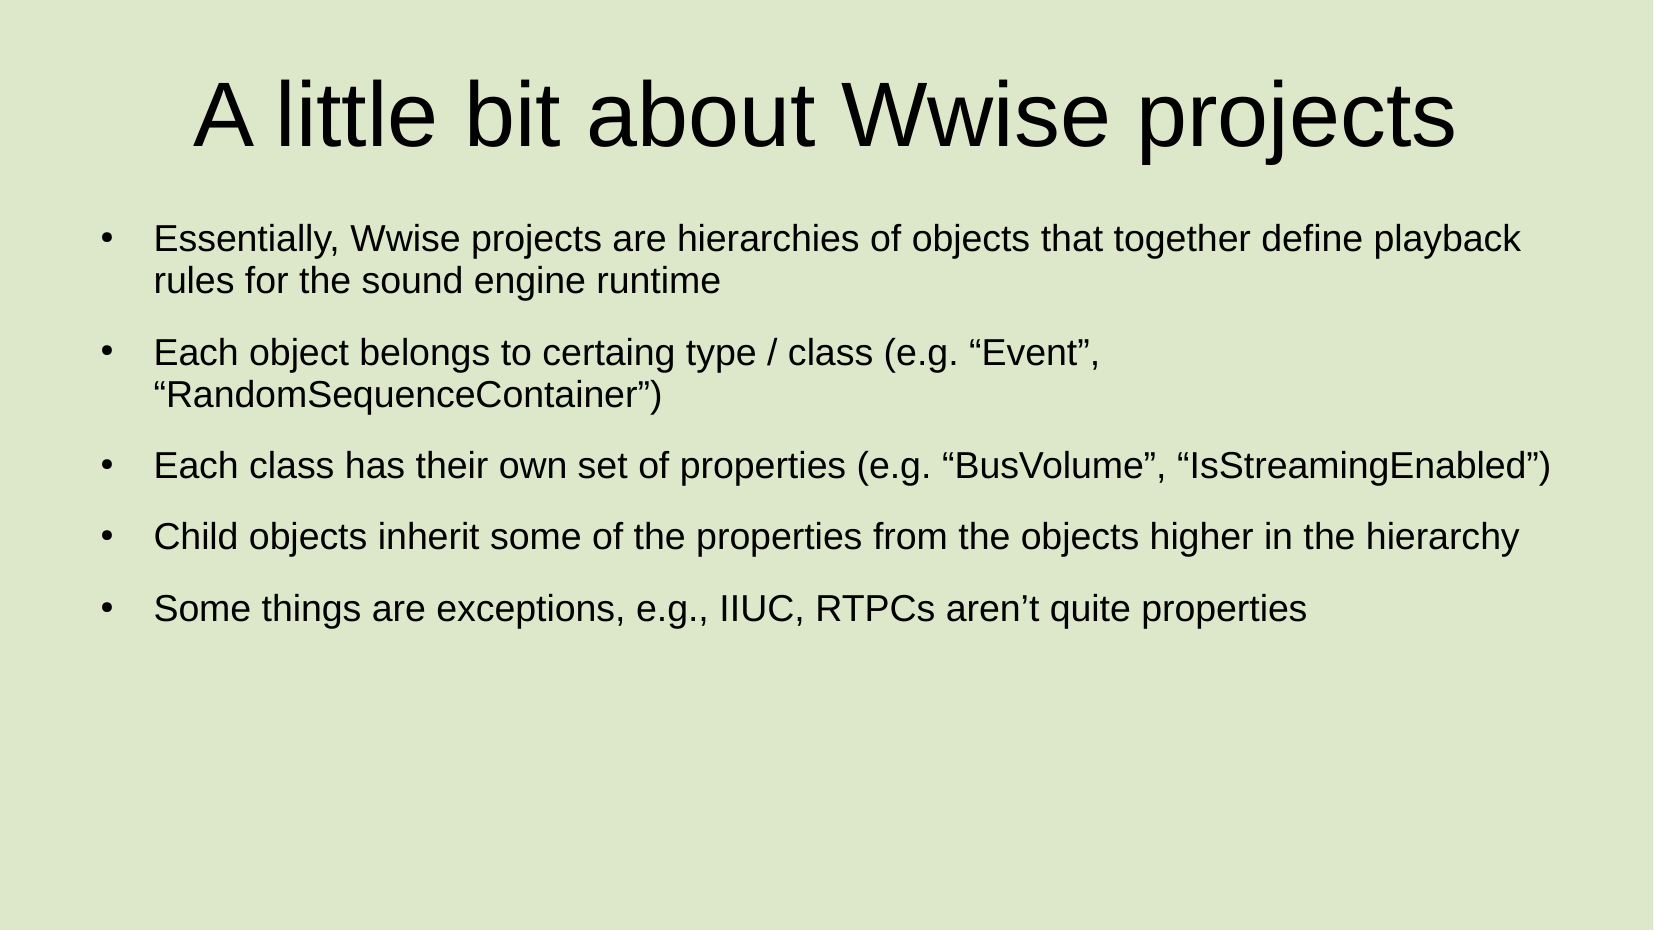

# A little bit about Wwise projects
Essentially, Wwise projects are hierarchies of objects that together define playback rules for the sound engine runtime
Each object belongs to certaing type / class (e.g. “Event”, “RandomSequenceContainer”)
Each class has their own set of properties (e.g. “BusVolume”, “IsStreamingEnabled”)
Child objects inherit some of the properties from the objects higher in the hierarchy
Some things are exceptions, e.g., IIUC, RTPCs aren’t quite properties